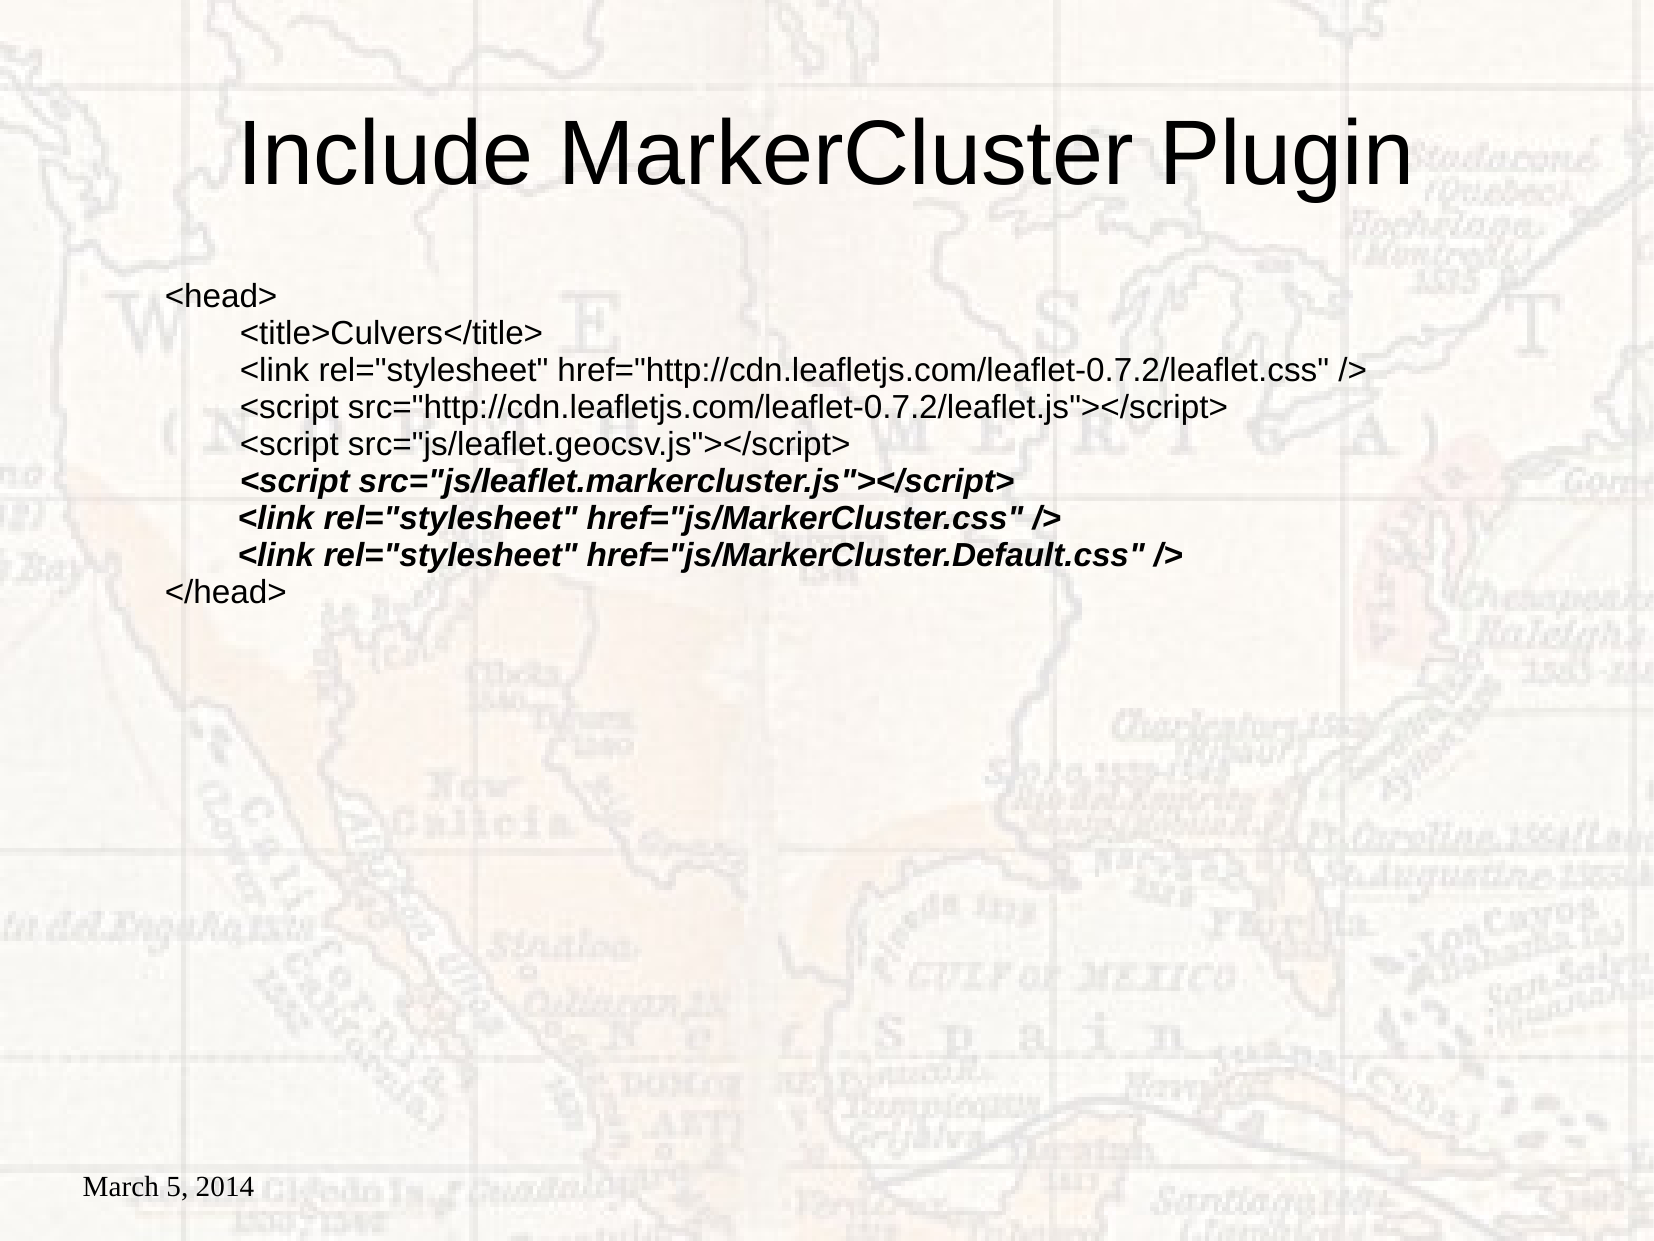

# Include MarkerCluster Plugin
	<head>
		<title>Culvers</title>
		<link rel="stylesheet" href="http://cdn.leafletjs.com/leaflet-0.7.2/leaflet.css" />
		<script src="http://cdn.leafletjs.com/leaflet-0.7.2/leaflet.js"></script>
		<script src="js/leaflet.geocsv.js"></script>
		<script src="js/leaflet.markercluster.js"></script>
 <link rel="stylesheet" href="js/MarkerCluster.css" />
 <link rel="stylesheet" href="js/MarkerCluster.Default.css" />
	</head>